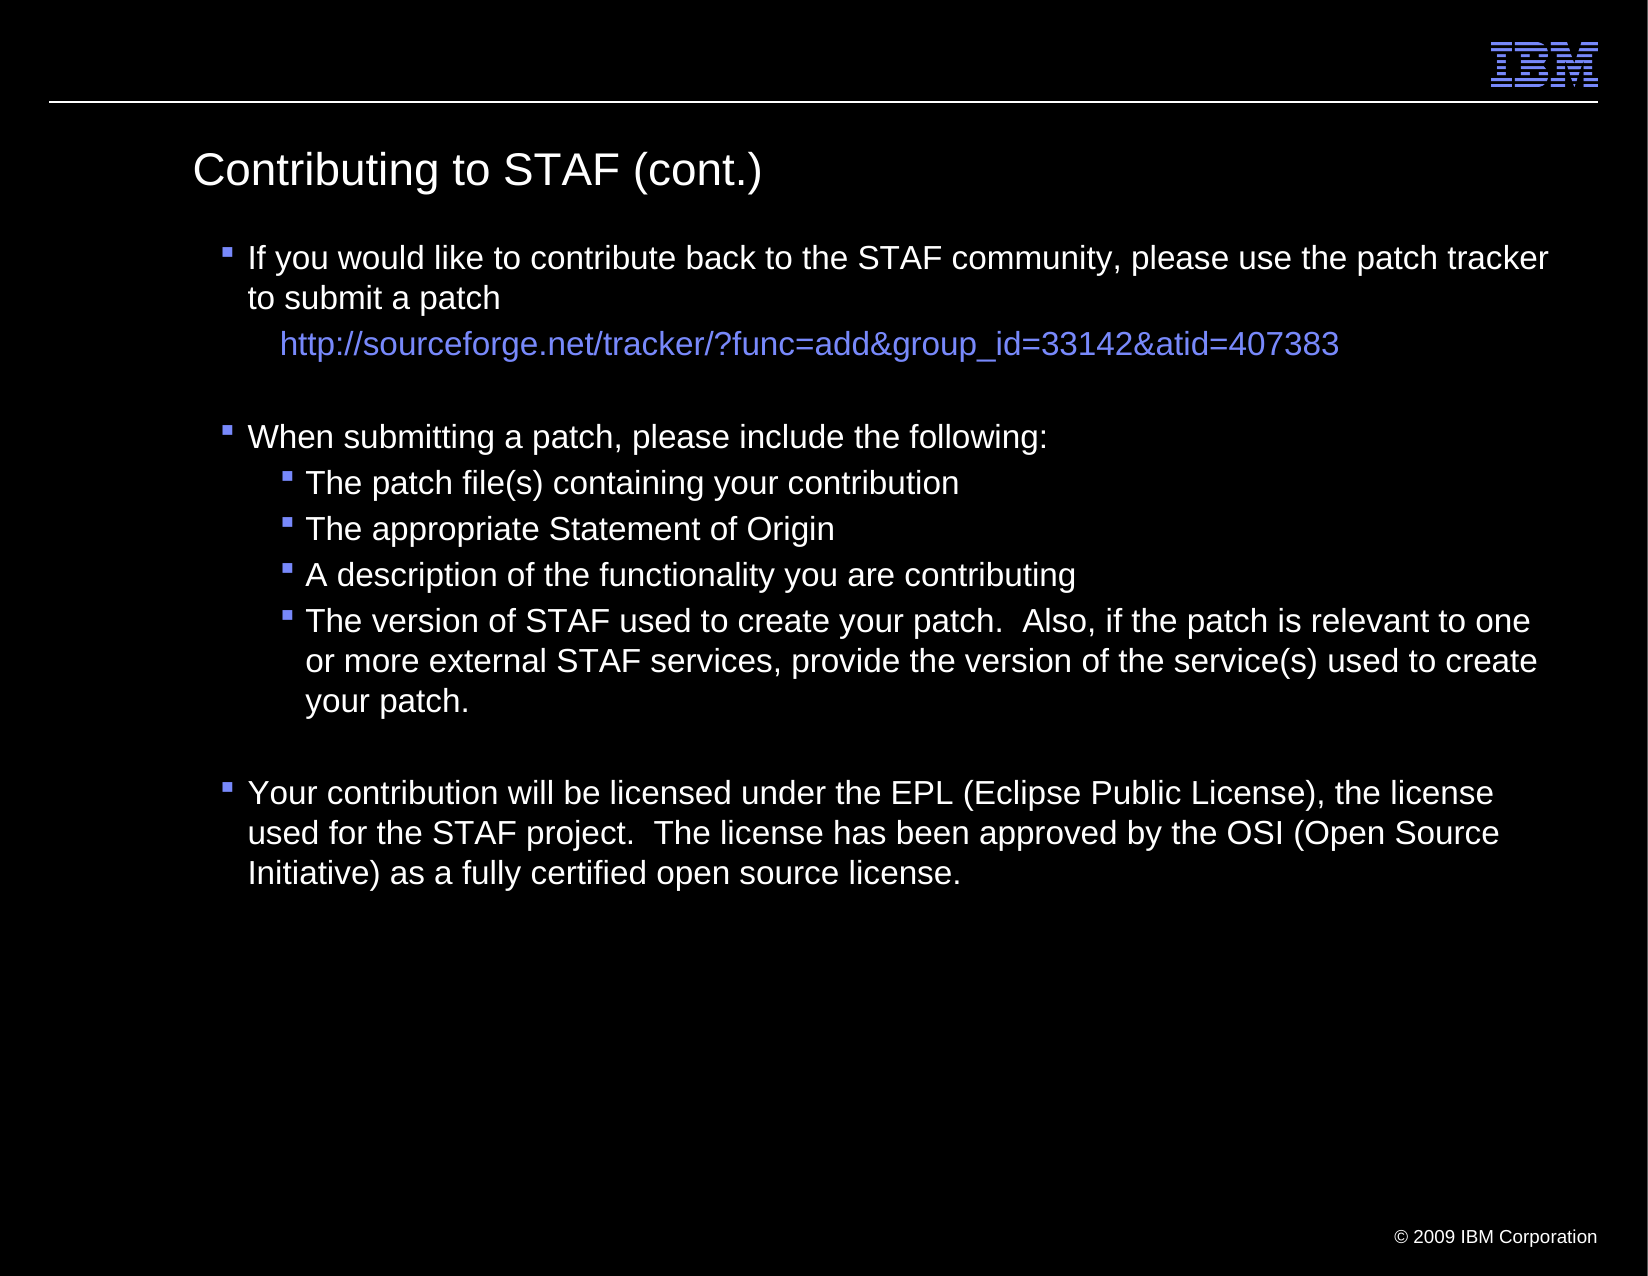

# Contributing to STAF (cont.)
If you would like to contribute back to the STAF community, please use the patch tracker to submit a patch
http://sourceforge.net/tracker/?func=add&group_id=33142&atid=407383
When submitting a patch, please include the following:
The patch file(s) containing your contribution
The appropriate Statement of Origin
A description of the functionality you are contributing
The version of STAF used to create your patch. Also, if the patch is relevant to one or more external STAF services, provide the version of the service(s) used to create your patch.
Your contribution will be licensed under the EPL (Eclipse Public License), the license used for the STAF project. The license has been approved by the OSI (Open Source Initiative) as a fully certified open source license.